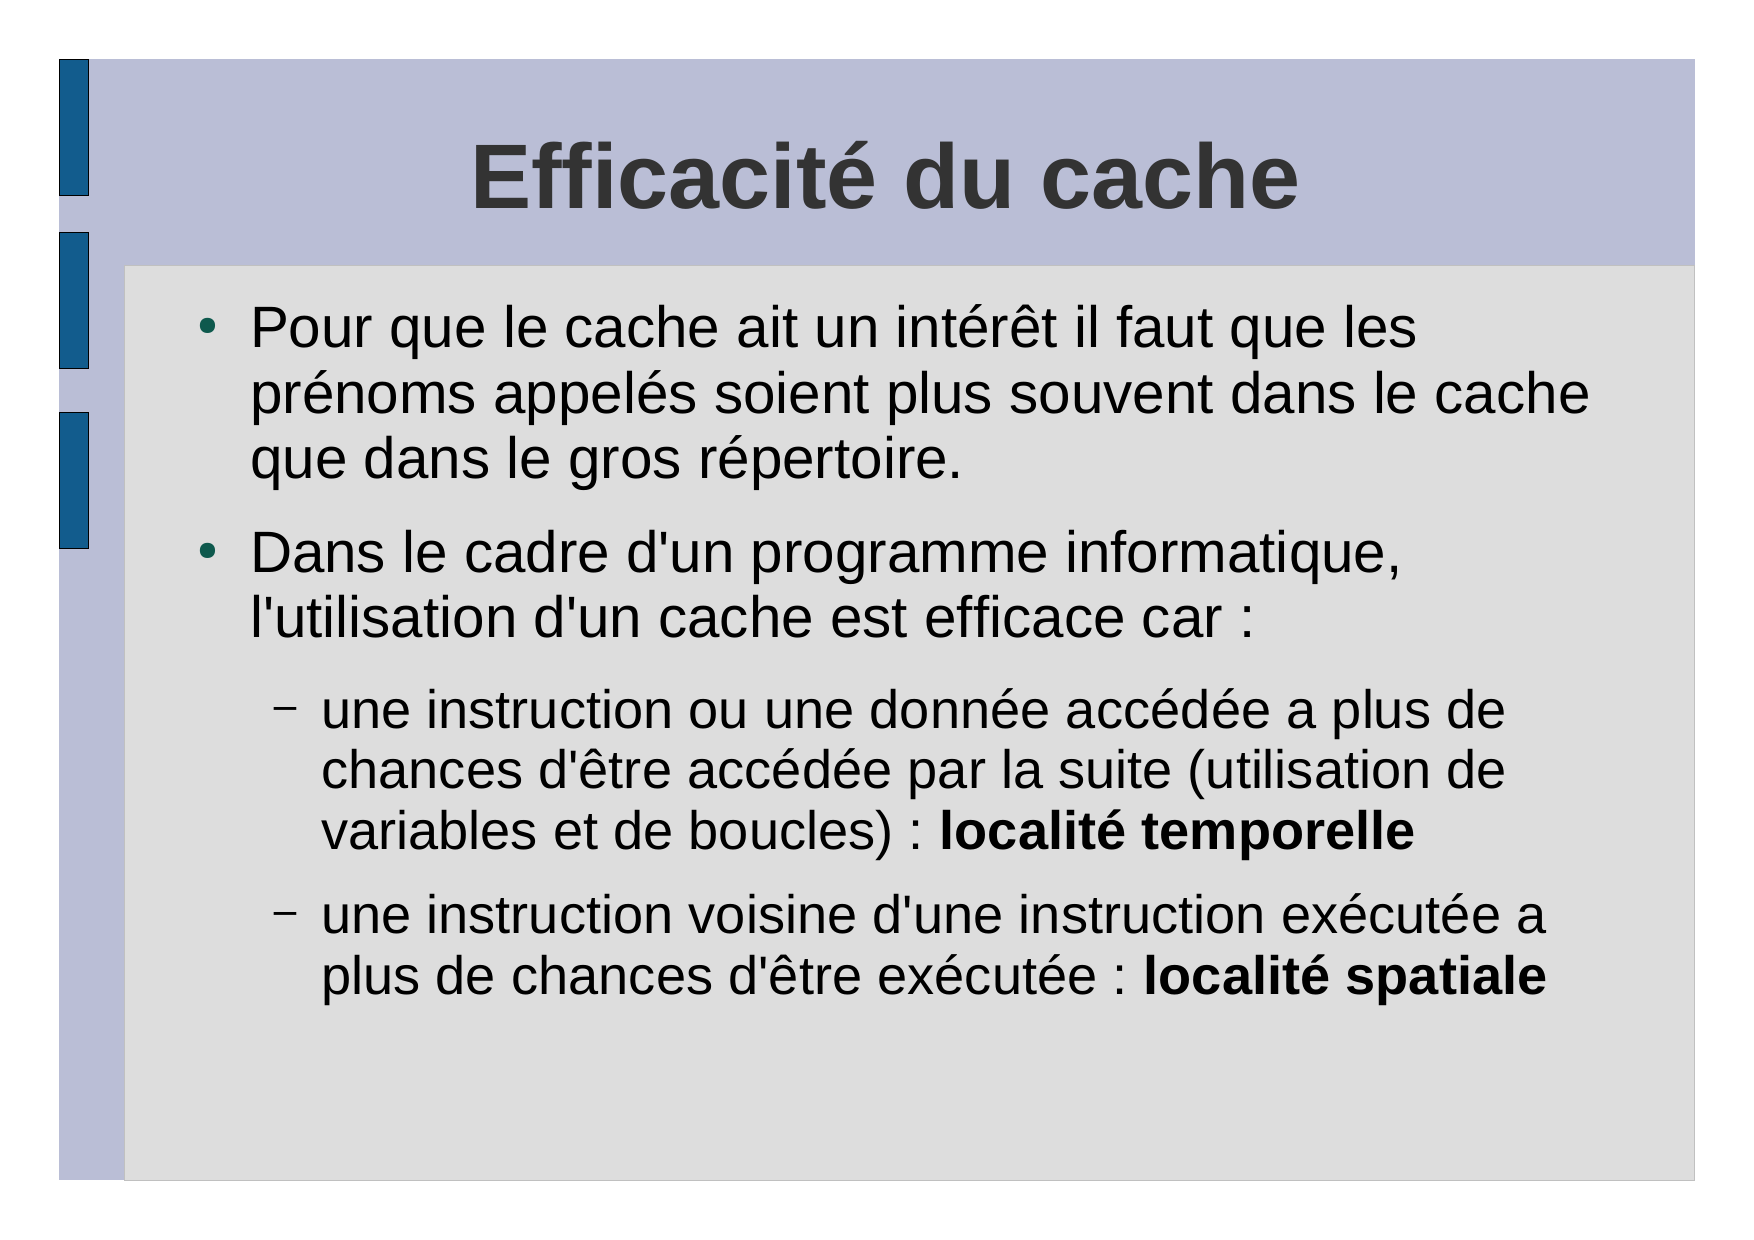

# Efficacité du cache
Pour que le cache ait un intérêt il faut que les prénoms appelés soient plus souvent dans le cache que dans le gros répertoire.
Dans le cadre d'un programme informatique, l'utilisation d'un cache est efficace car :
une instruction ou une donnée accédée a plus de chances d'être accédée par la suite (utilisation de variables et de boucles) : localité temporelle
une instruction voisine d'une instruction exécutée a plus de chances d'être exécutée : localité spatiale